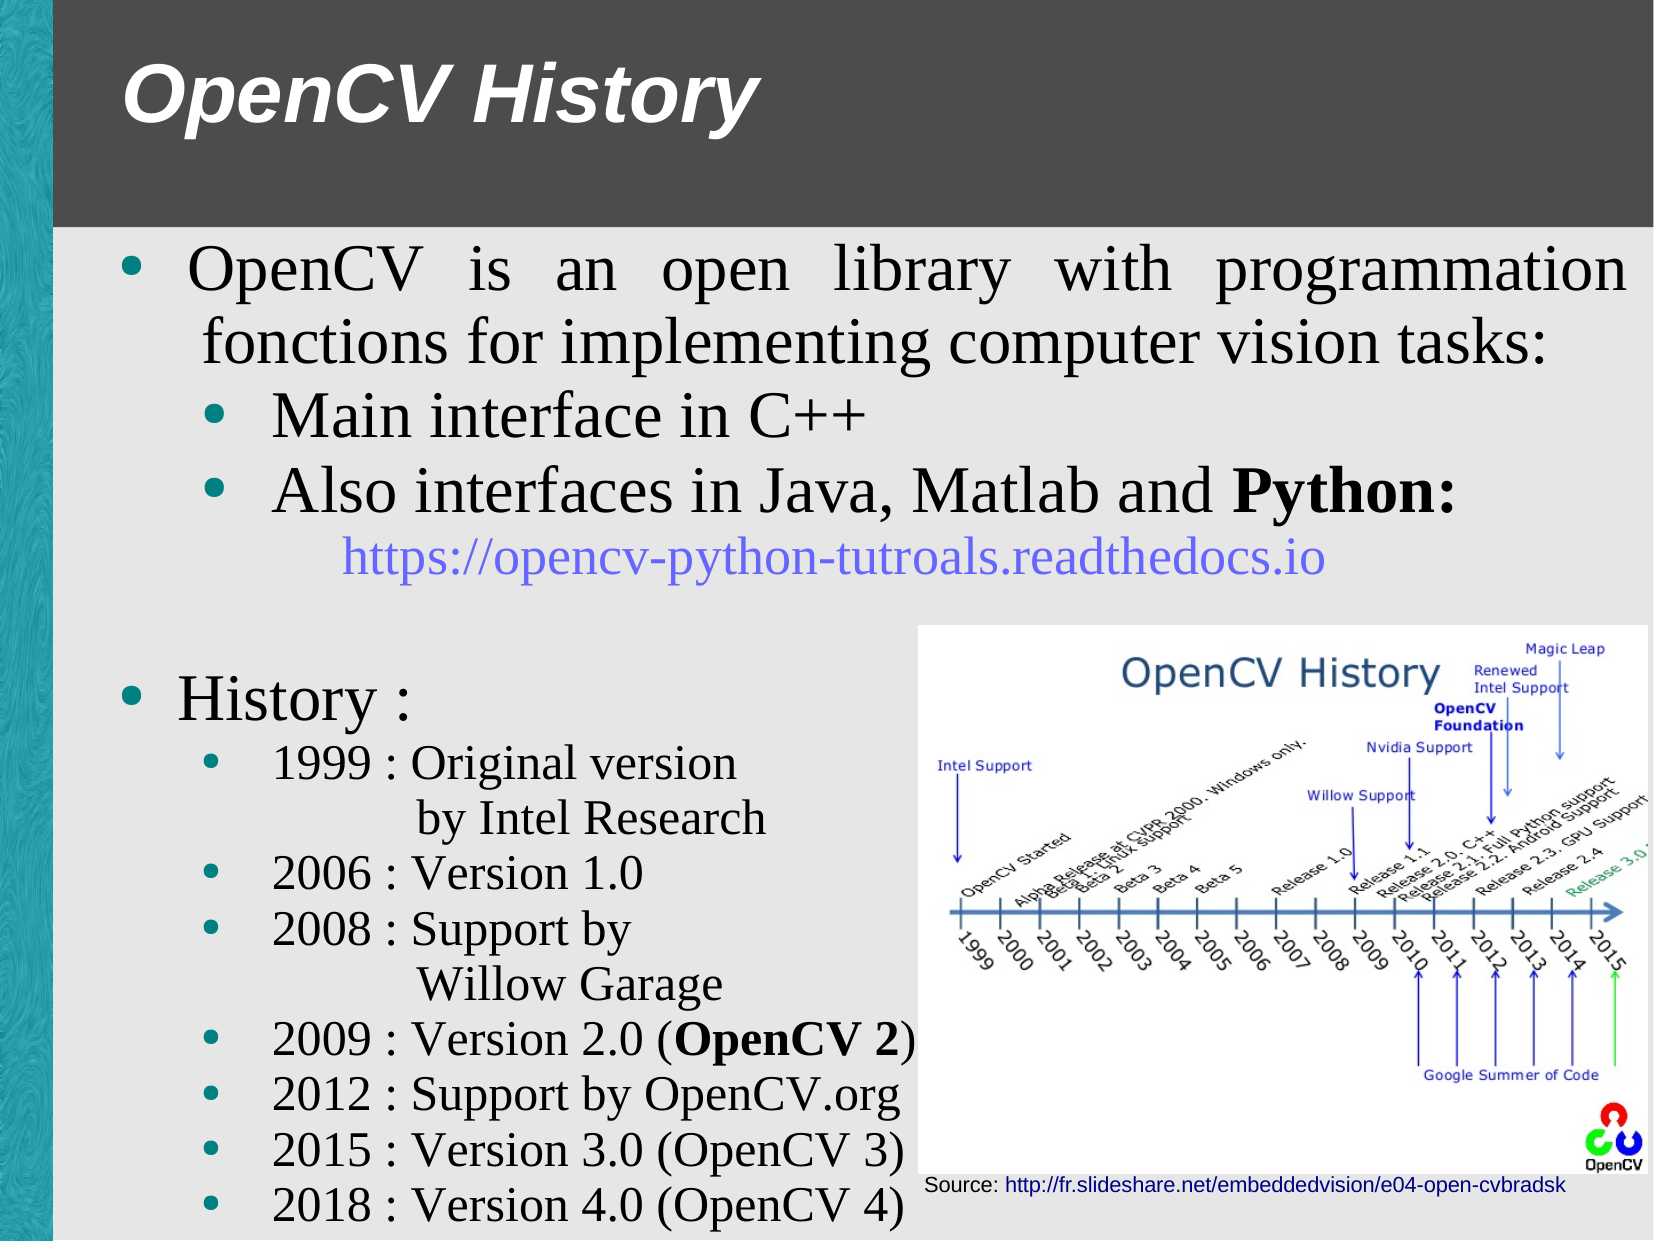

# OpenCV History
 OpenCV is an open library with programmation fonctions for implementing computer vision tasks:
Main interface in C++
Also interfaces in Java, Matlab and Python:
https://opencv-python-tutroals.readthedocs.io
History :
1999 : Original version
	by Intel Research
2006 : Version 1.0
2008 : Support by
	Willow Garage
2009 : Version 2.0 (OpenCV 2)
2012 : Support by OpenCV.org
2015 : Version 3.0 (OpenCV 3)
2018 : Version 4.0 (OpenCV 4)
Source: http://fr.slideshare.net/embeddedvision/e04-open-cvbradsk